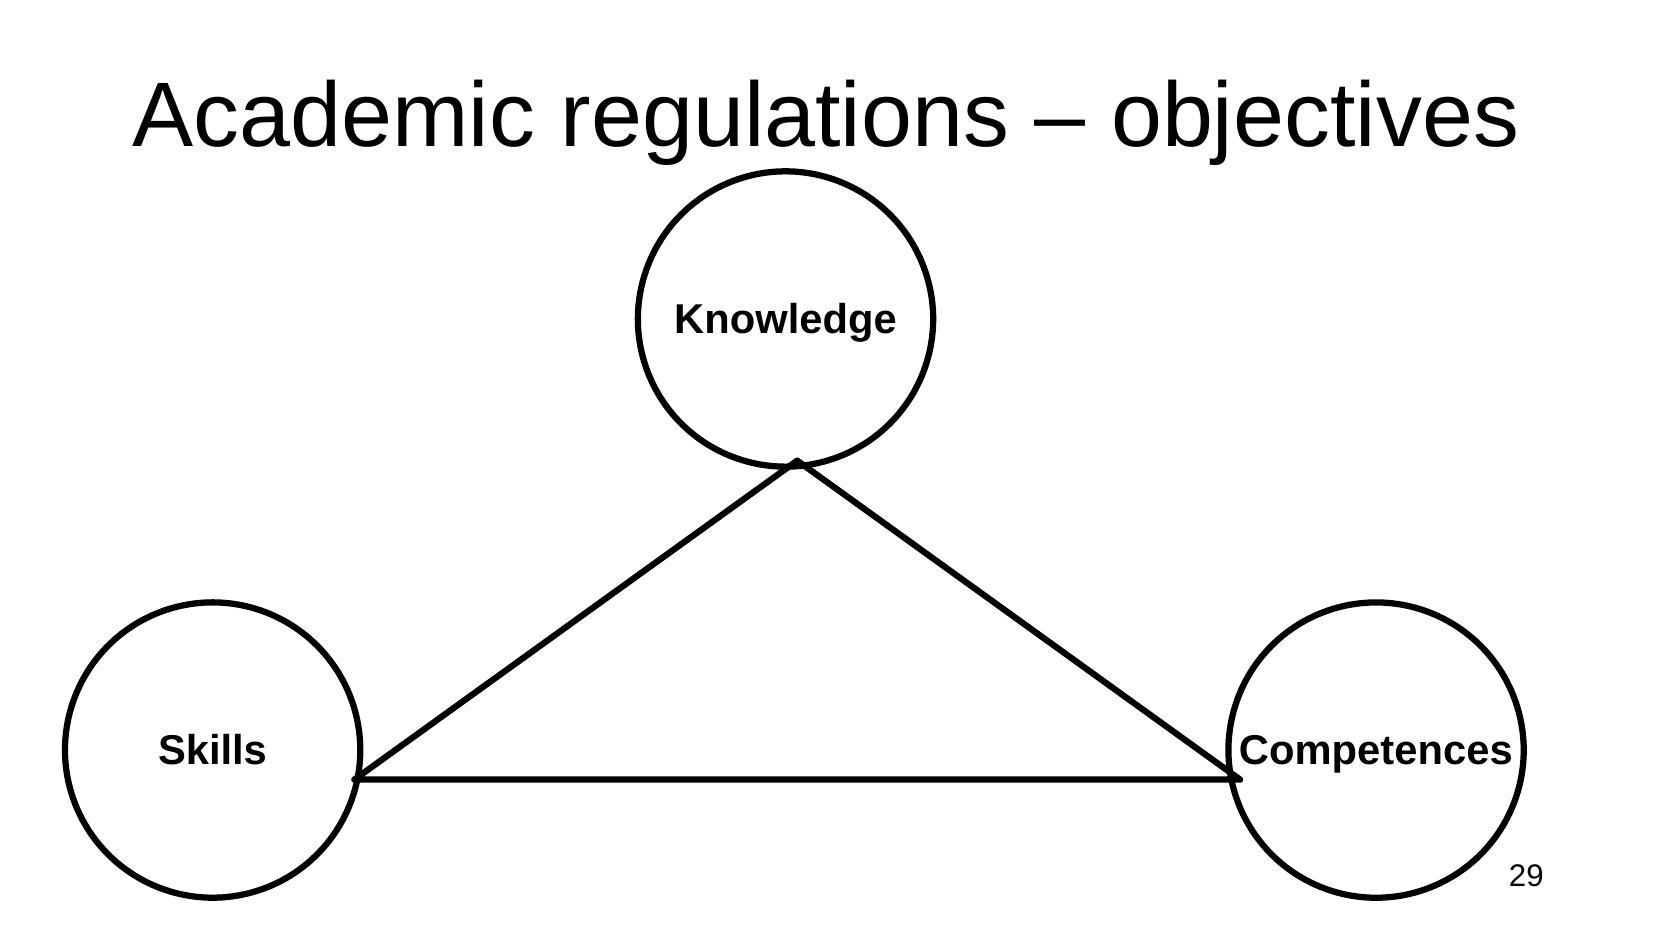

# Academic regulations – objectives
Knowledge
Skills
Competences